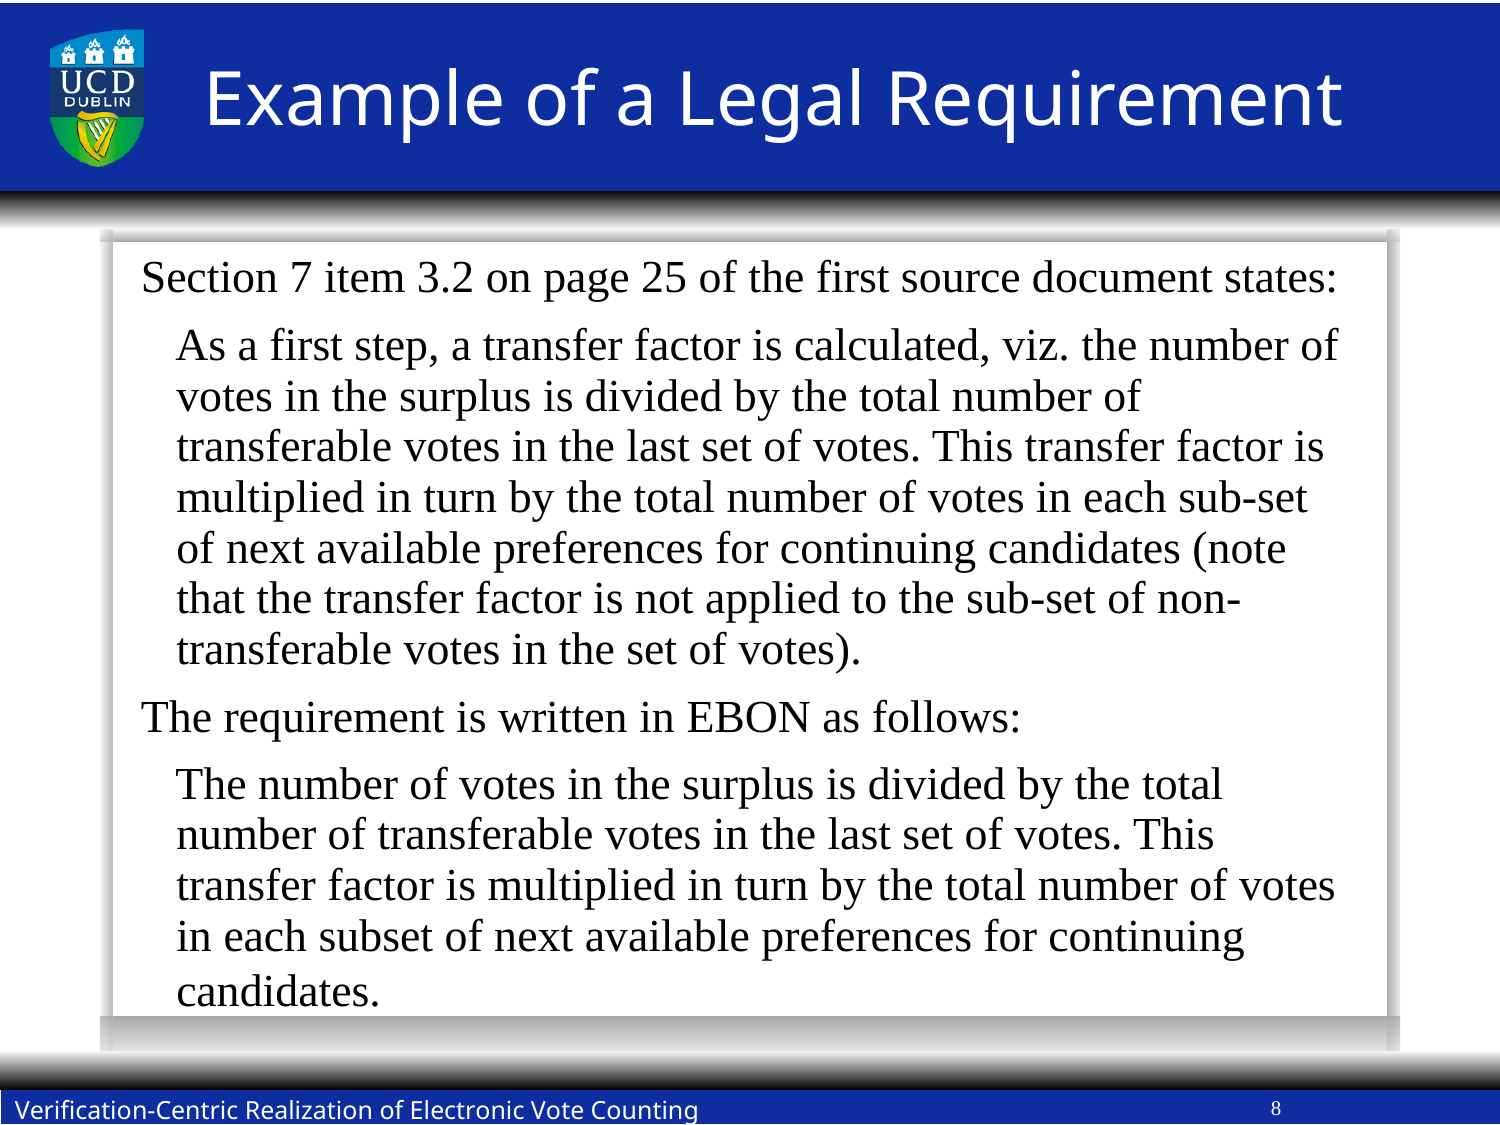

# Example of a Legal Requirement
Section 7 item 3.2 on page 25 of the first source document states:
 As a first step, a transfer factor is calculated, viz. the number of votes in the surplus is divided by the total number of transferable votes in the last set of votes. This transfer factor is multiplied in turn by the total number of votes in each sub-set of next available preferences for continuing candidates (note that the transfer factor is not applied to the sub-set of non-transferable votes in the set of votes).
The requirement is written in EBON as follows:
 The number of votes in the surplus is divided by the total number of transferable votes in the last set of votes. This transfer factor is multiplied in turn by the total number of votes in each subset of next available preferences for continuing candidates.
8